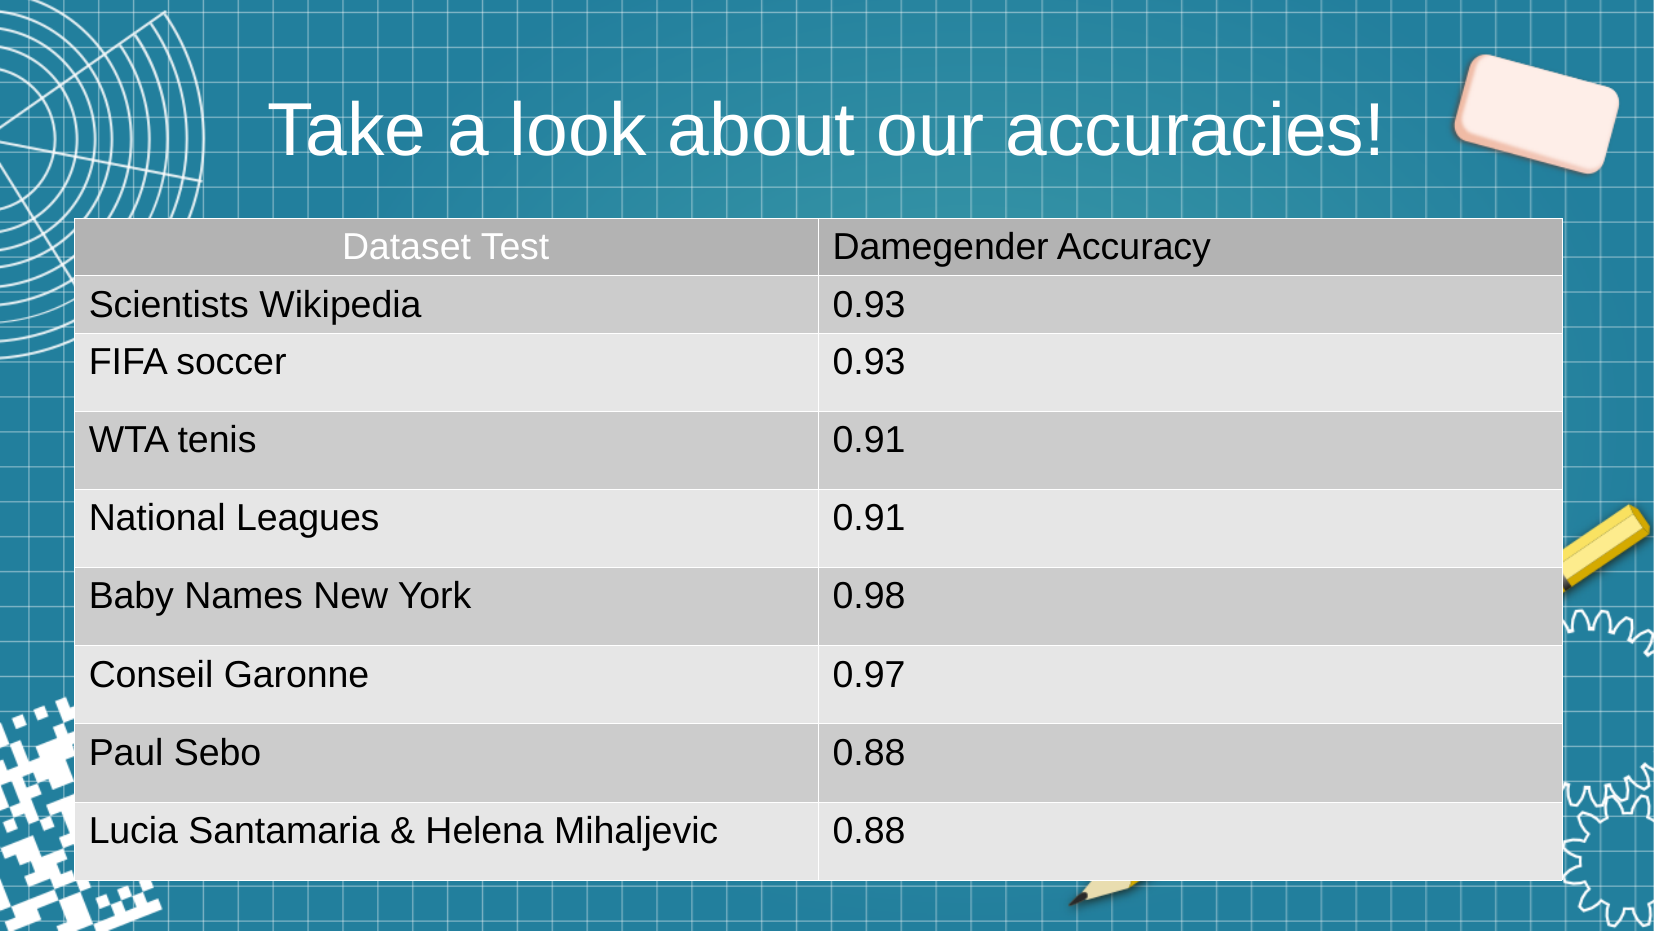

# Take a look about our accuracies!
| Dataset Test | Damegender Accuracy |
| --- | --- |
| Scientists Wikipedia | 0.93 |
| FIFA soccer | 0.93 |
| WTA tenis | 0.91 |
| National Leagues | 0.91 |
| Baby Names New York | 0.98 |
| Conseil Garonne | 0.97 |
| Paul Sebo | 0.88 |
| Lucia Santamaria & Helena Mihaljevic | 0.88 |